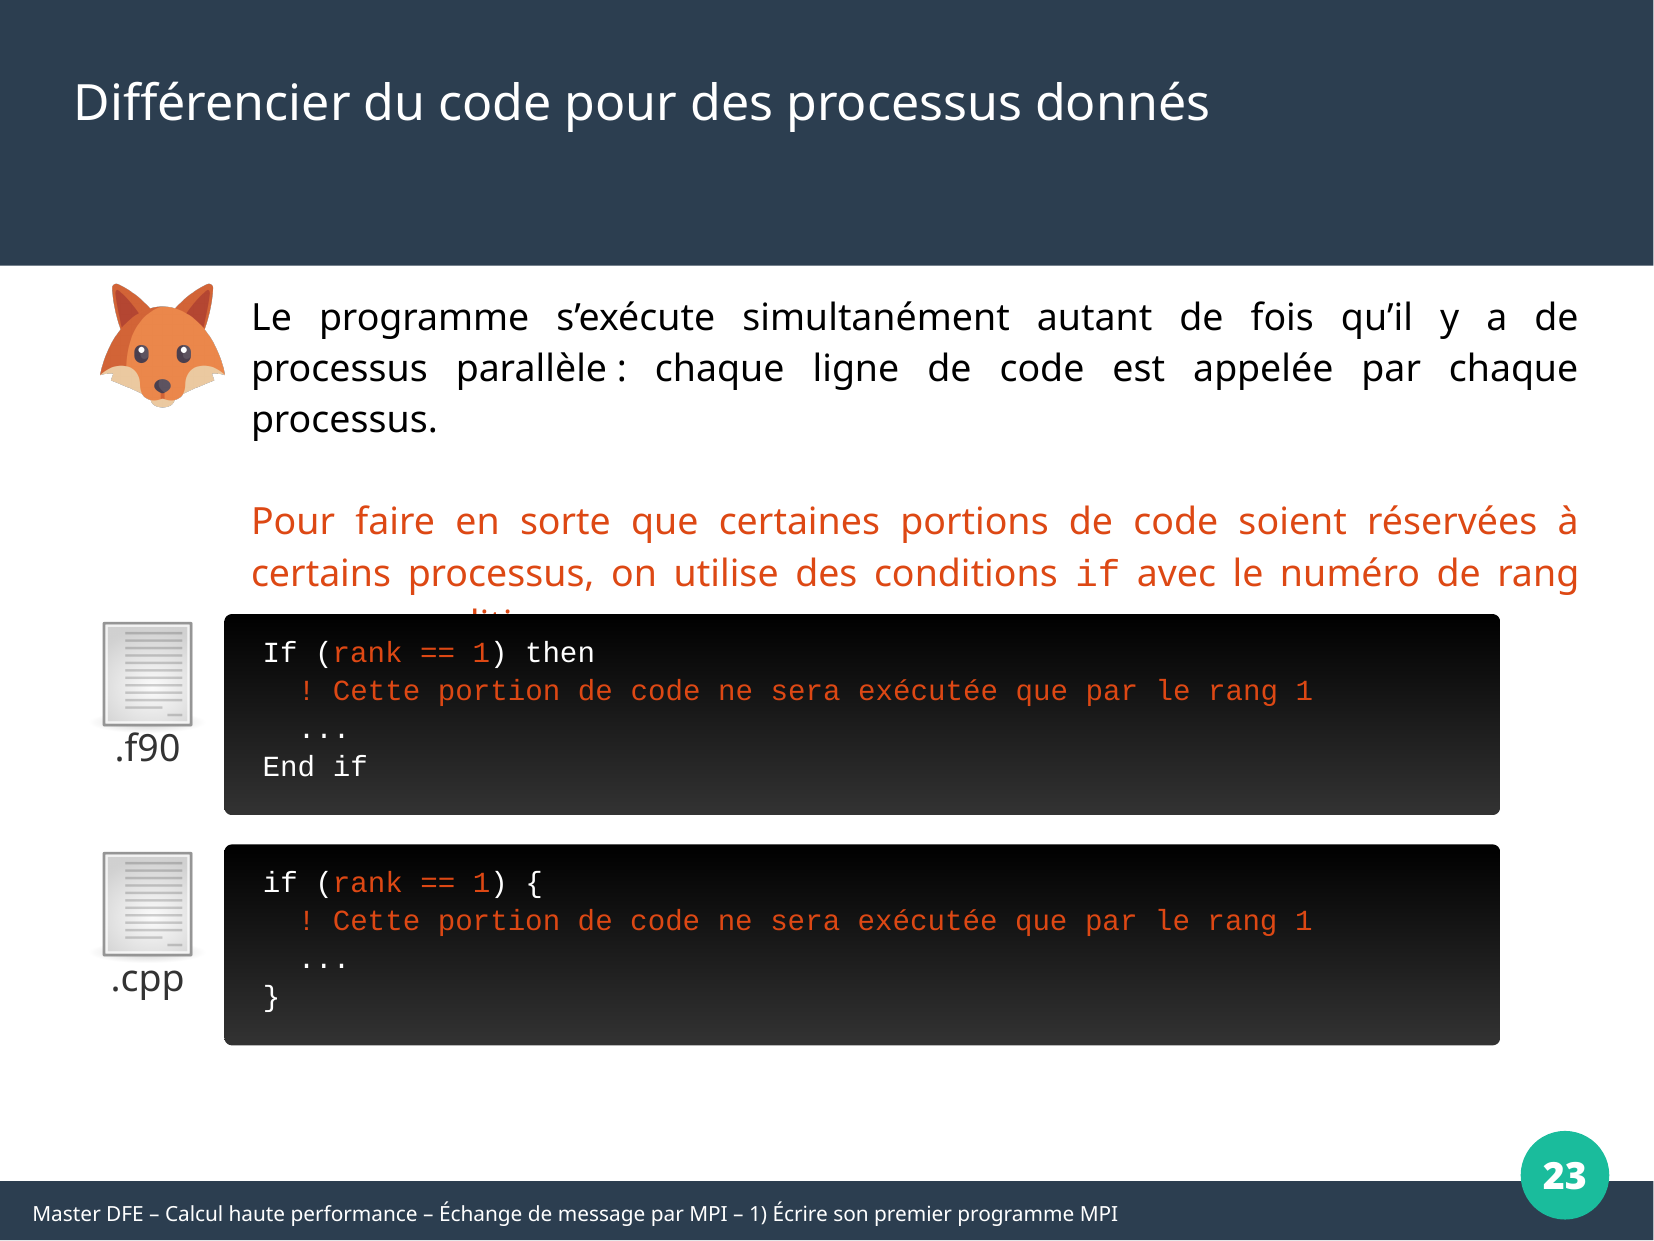

Différencier du code pour des processus donnés
Le programme s’exécute simultanément autant de fois qu’il y a de processus parallèle : chaque ligne de code est appelée par chaque processus.
Pour faire en sorte que certaines portions de code soient réservées à certains processus, on utilise des conditions if avec le numéro de rang comme condition.
If (rank == 1) then
  ! Cette portion de code ne sera exécutée que par le rang 1
 ...
End if
.f90
if (rank == 1) {
  ! Cette portion de code ne sera exécutée que par le rang 1
 ...
}
.cpp
23
Master DFE – Calcul haute performance – Échange de message par MPI – 1) Écrire son premier programme MPI